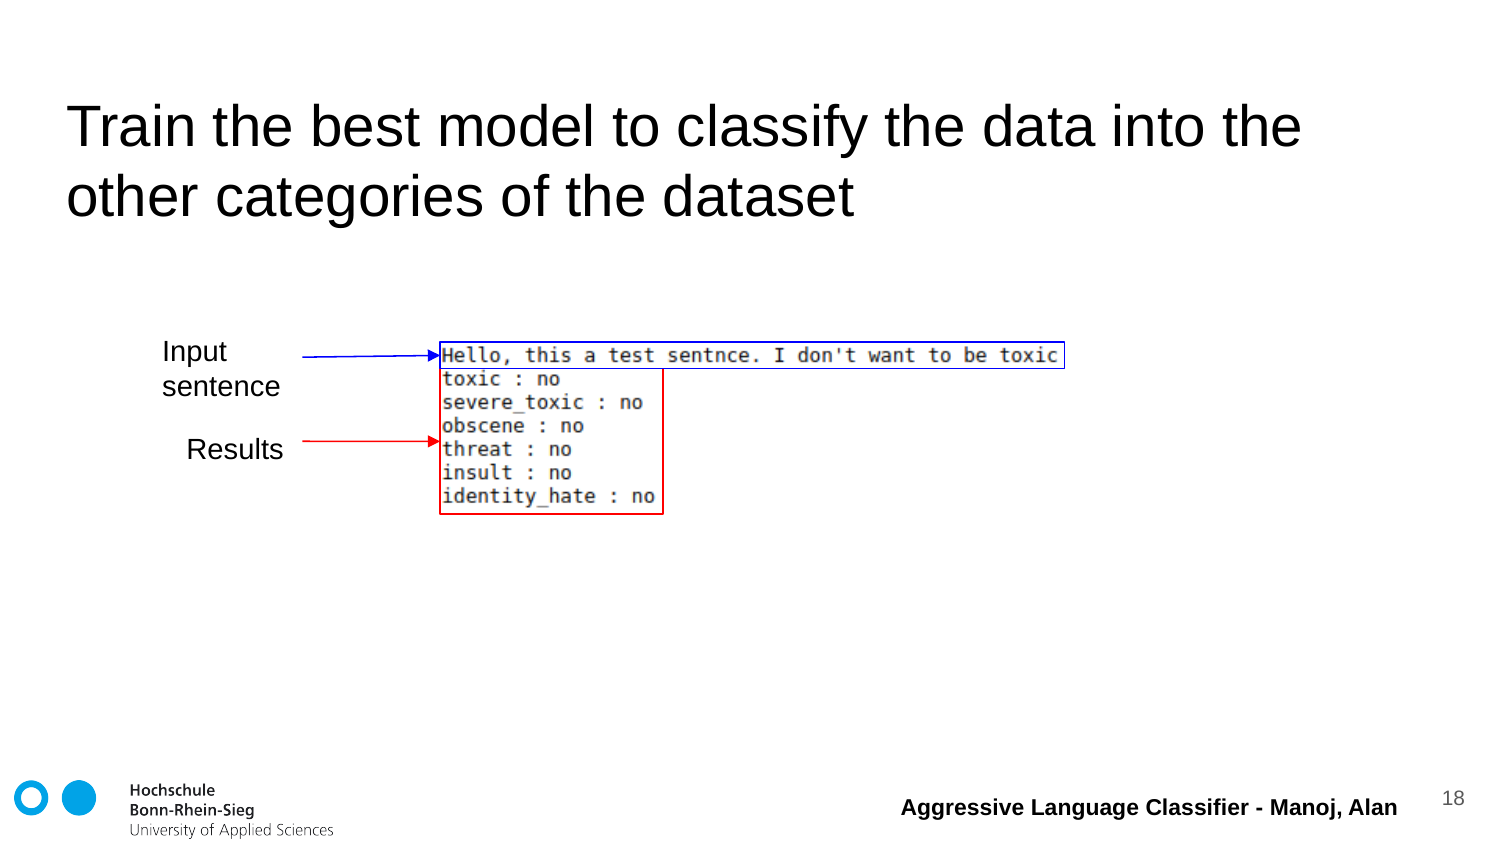

# Train the best model to classify the data into the other categories of the dataset
Input
sentence
Results
Aggressive Language Classifier - Manoj, Alan